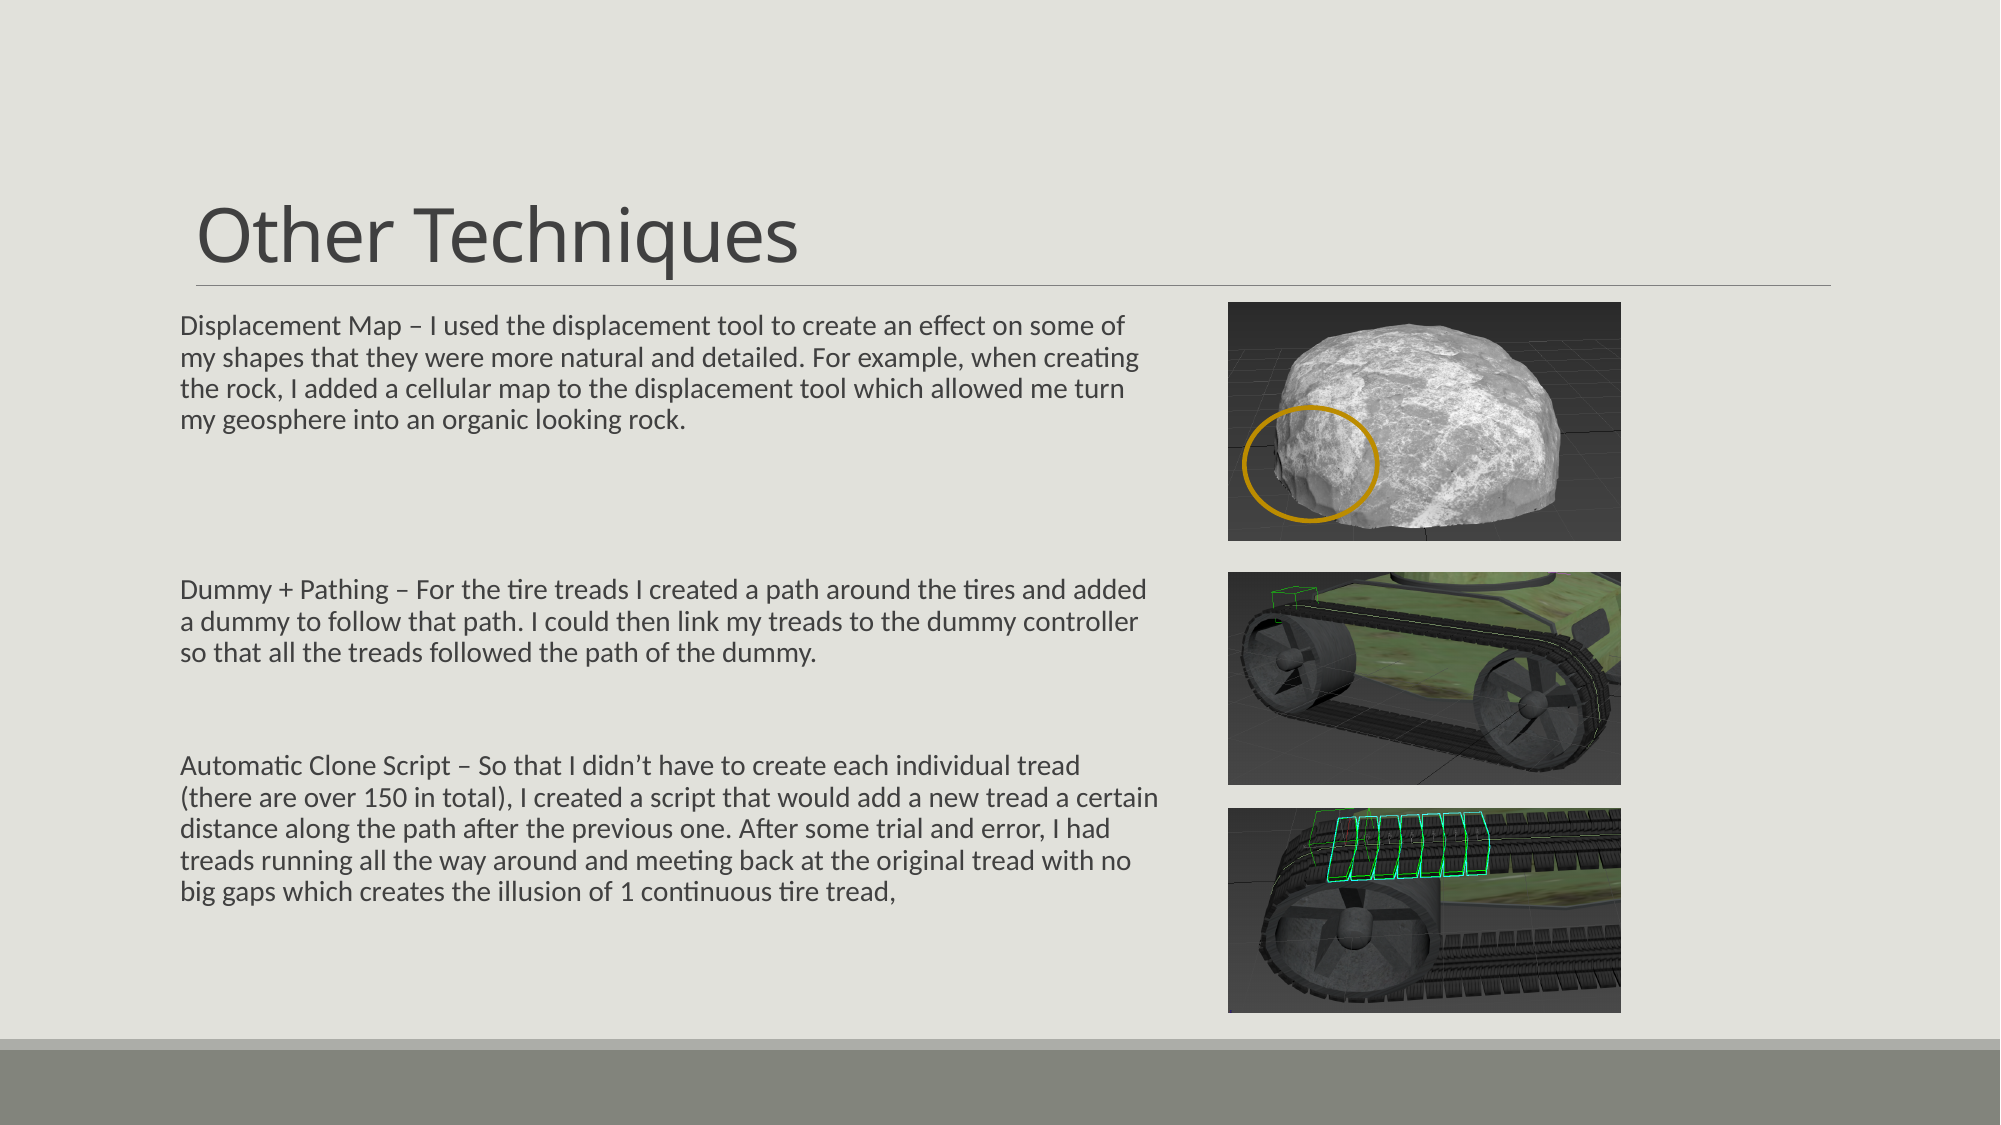

# Other Techniques
Displacement Map – I used the displacement tool to create an effect on some of my shapes that they were more natural and detailed. For example, when creating the rock, I added a cellular map to the displacement tool which allowed me turn my geosphere into an organic looking rock.
Dummy + Pathing – For the tire treads I created a path around the tires and added a dummy to follow that path. I could then link my treads to the dummy controller so that all the treads followed the path of the dummy.
Automatic Clone Script – So that I didn’t have to create each individual tread (there are over 150 in total), I created a script that would add a new tread a certain distance along the path after the previous one. After some trial and error, I had treads running all the way around and meeting back at the original tread with no big gaps which creates the illusion of 1 continuous tire tread,